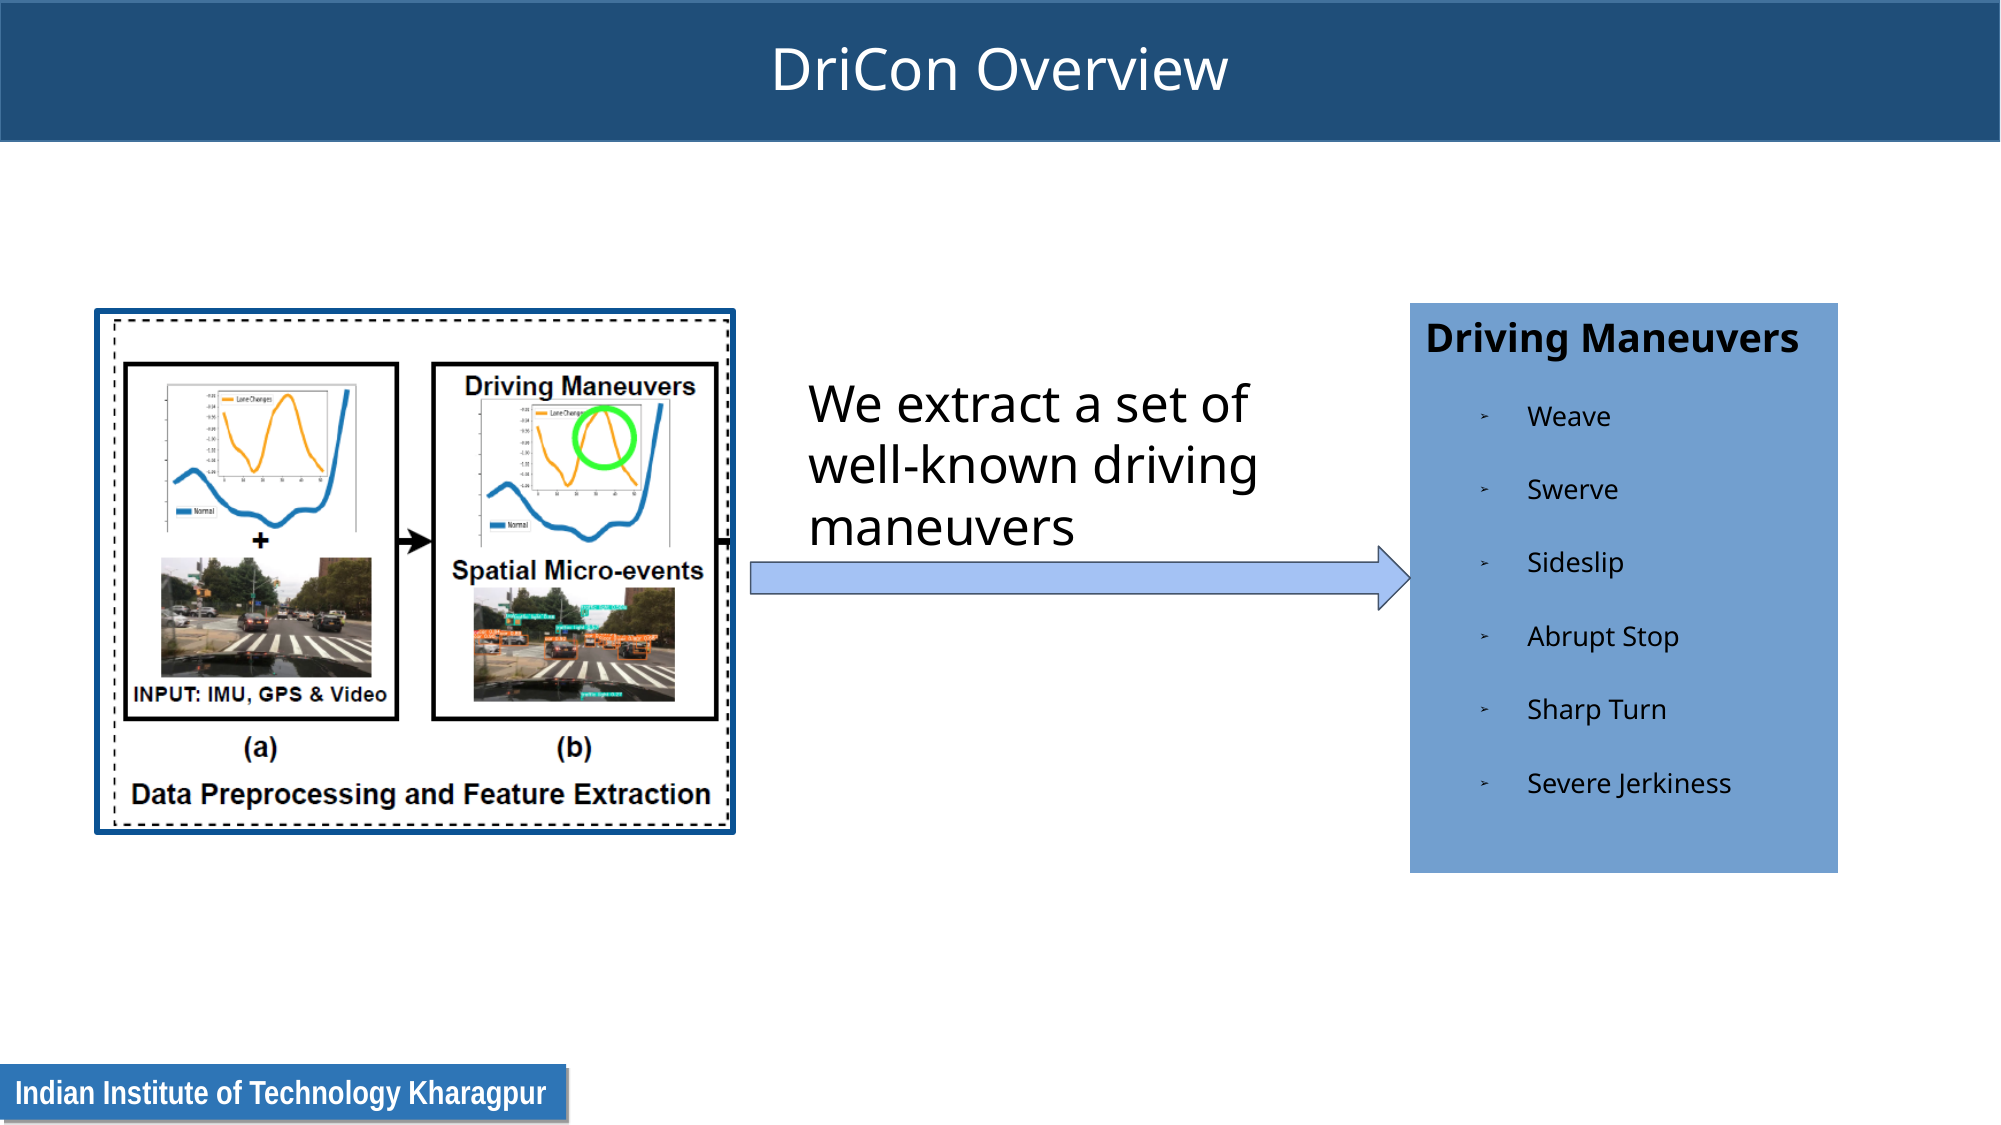

# DriCon Overview
| Driving Maneuvers |
| --- |
| Weave |
| Swerve |
| Sideslip |
| Abrupt Stop |
| Sharp Turn |
| Severe Jerkiness |
We extract a set of well-known driving maneuvers